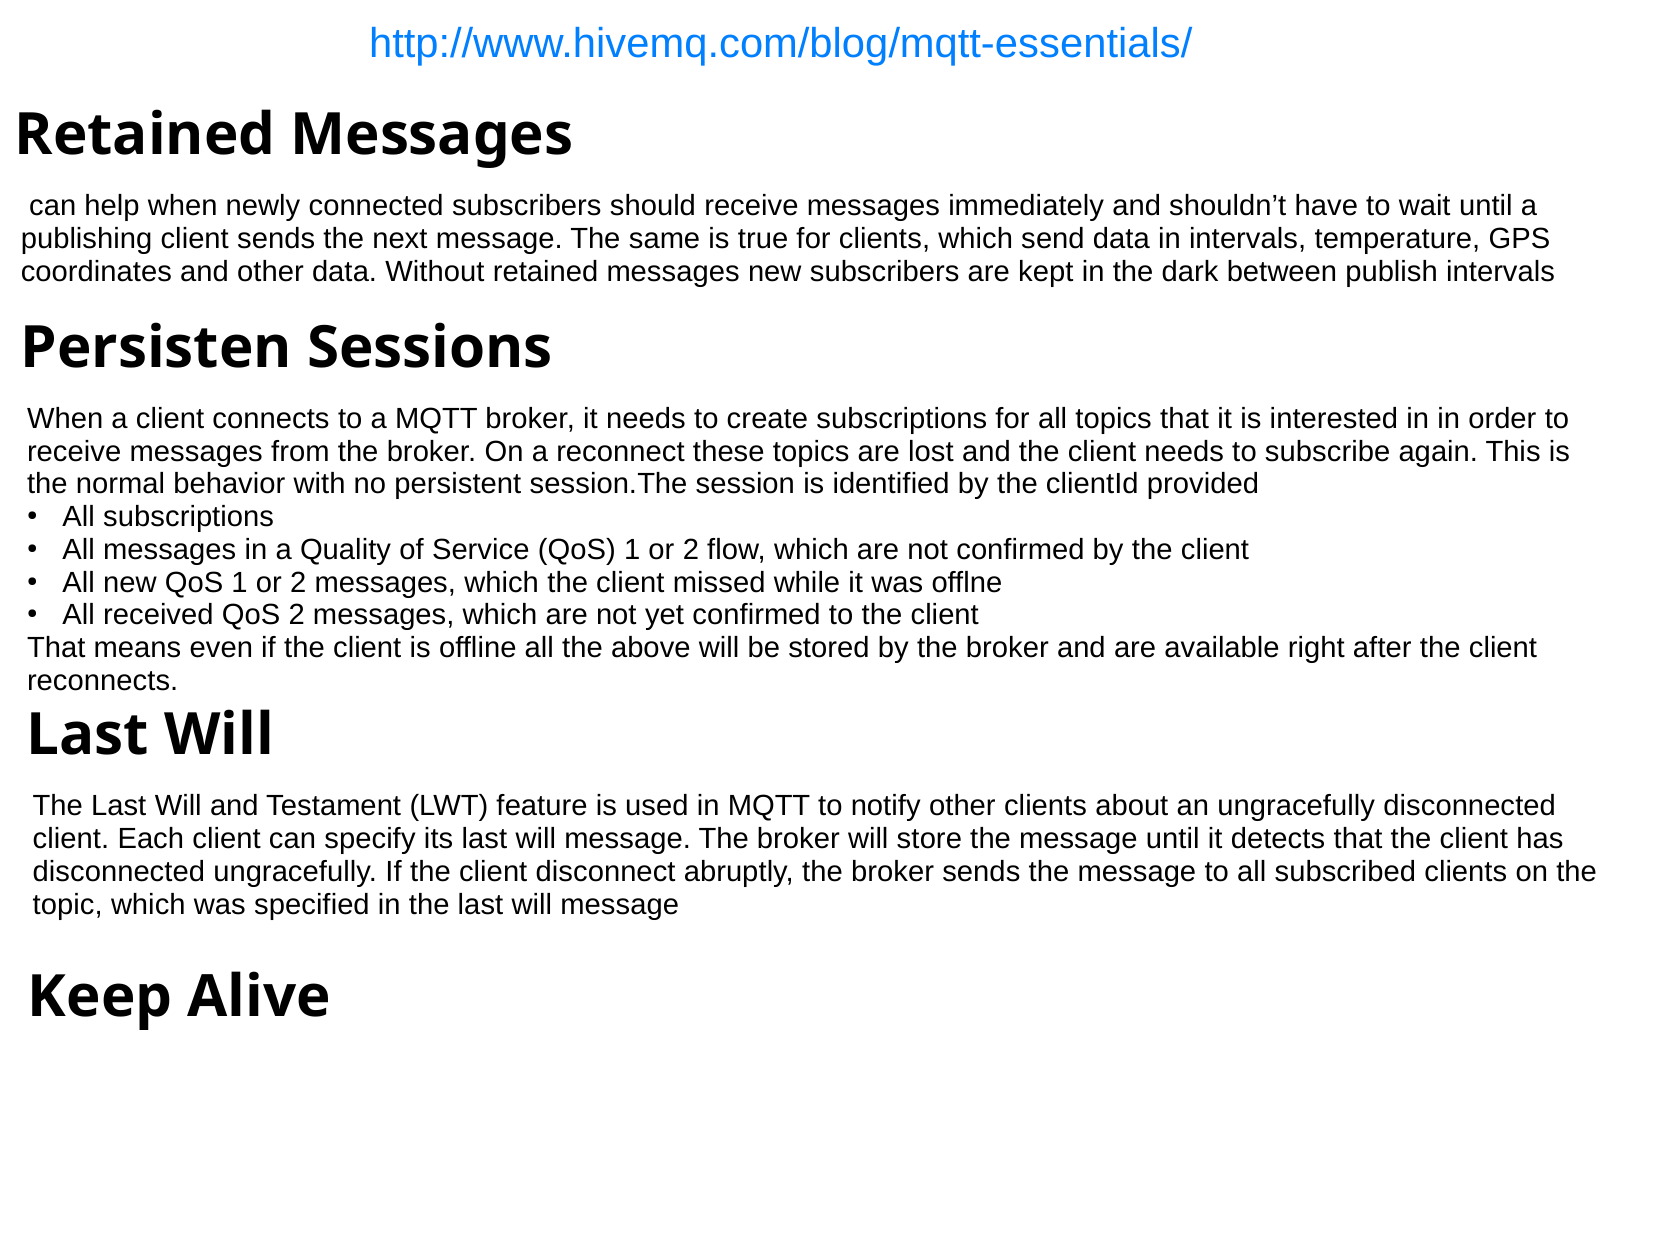

http://www.hivemq.com/blog/mqtt-essentials/
Retained Messages
 can help when newly connected subscribers should receive messages immediately and shouldn’t have to wait until a publishing client sends the next message. The same is true for clients, which send data in intervals, temperature, GPS coordinates and other data. Without retained messages new subscribers are kept in the dark between publish intervals
Persisten Sessions
When a client connects to a MQTT broker, it needs to create subscriptions for all topics that it is interested in in order to receive messages from the broker. On a reconnect these topics are lost and the client needs to subscribe again. This is the normal behavior with no persistent session.The session is identified by the clientId provided
All subscriptions
All messages in a Quality of Service (QoS) 1 or 2 flow, which are not confirmed by the client
All new QoS 1 or 2 messages, which the client missed while it was offlne
All received QoS 2 messages, which are not yet confirmed to the client
That means even if the client is offline all the above will be stored by the broker and are available right after the client reconnects.
Last Will
The Last Will and Testament (LWT) feature is used in MQTT to notify other clients about an ungracefully disconnected client. Each client can specify its last will message. The broker will store the message until it detects that the client has disconnected ungracefully. If the client disconnect abruptly, the broker sends the message to all subscribed clients on the topic, which was specified in the last will message
Keep Alive